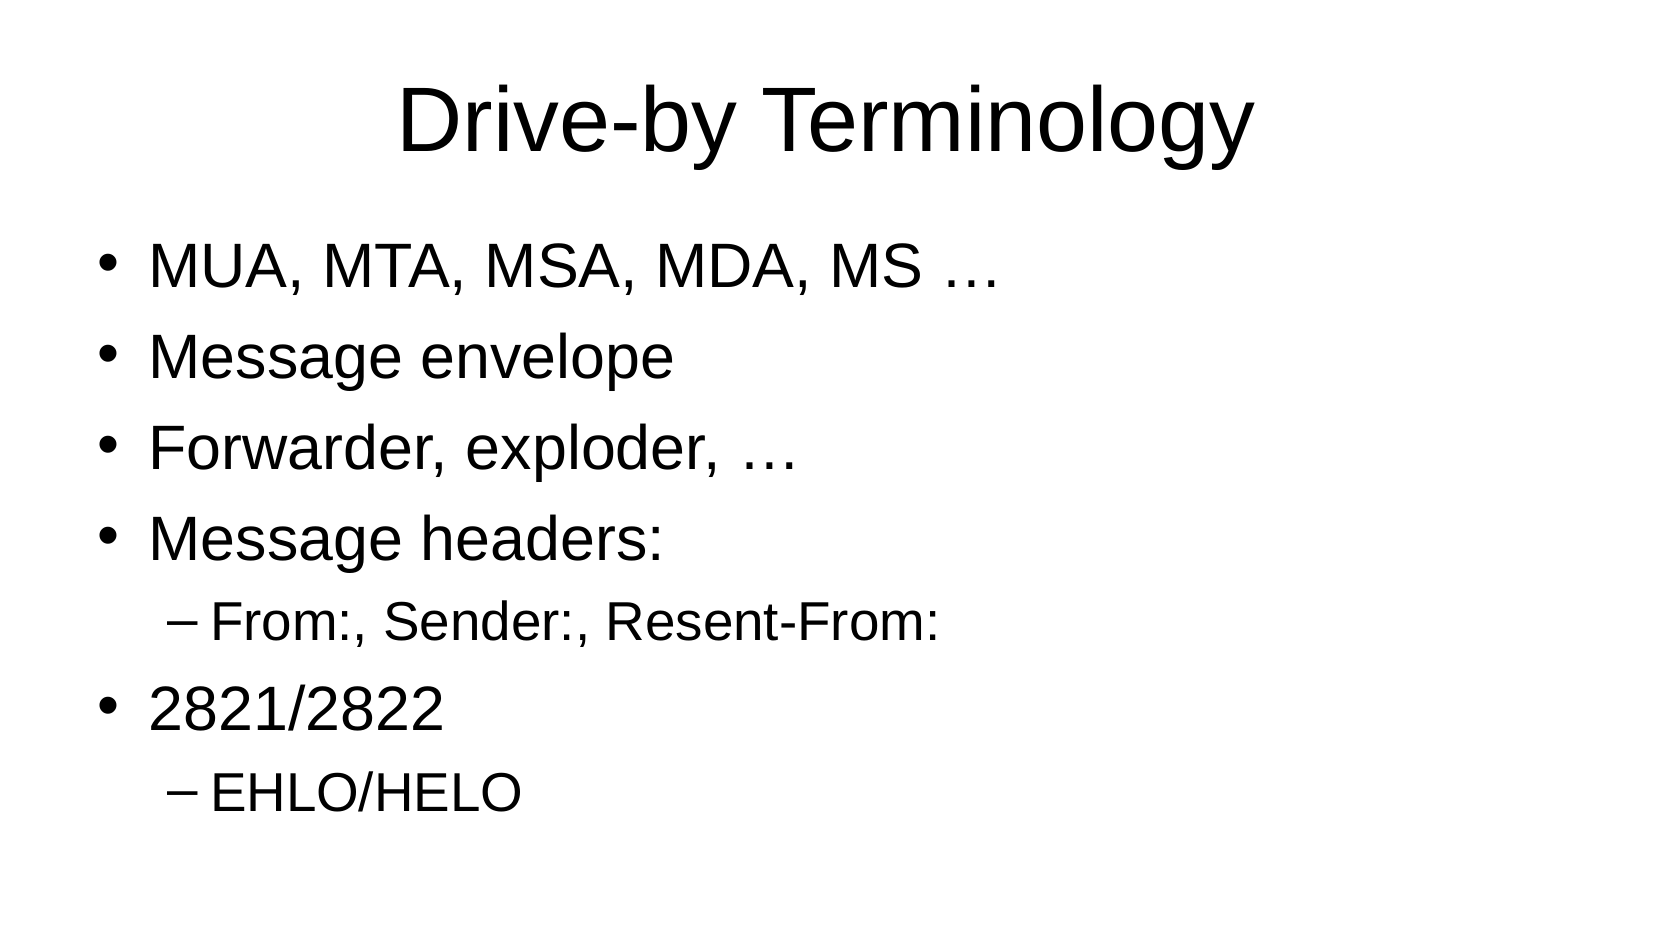

# Drive-by Terminology
MUA, MTA, MSA, MDA, MS …
Message envelope
Forwarder, exploder, …
Message headers:
From:, Sender:, Resent-From:
2821/2822
EHLO/HELO